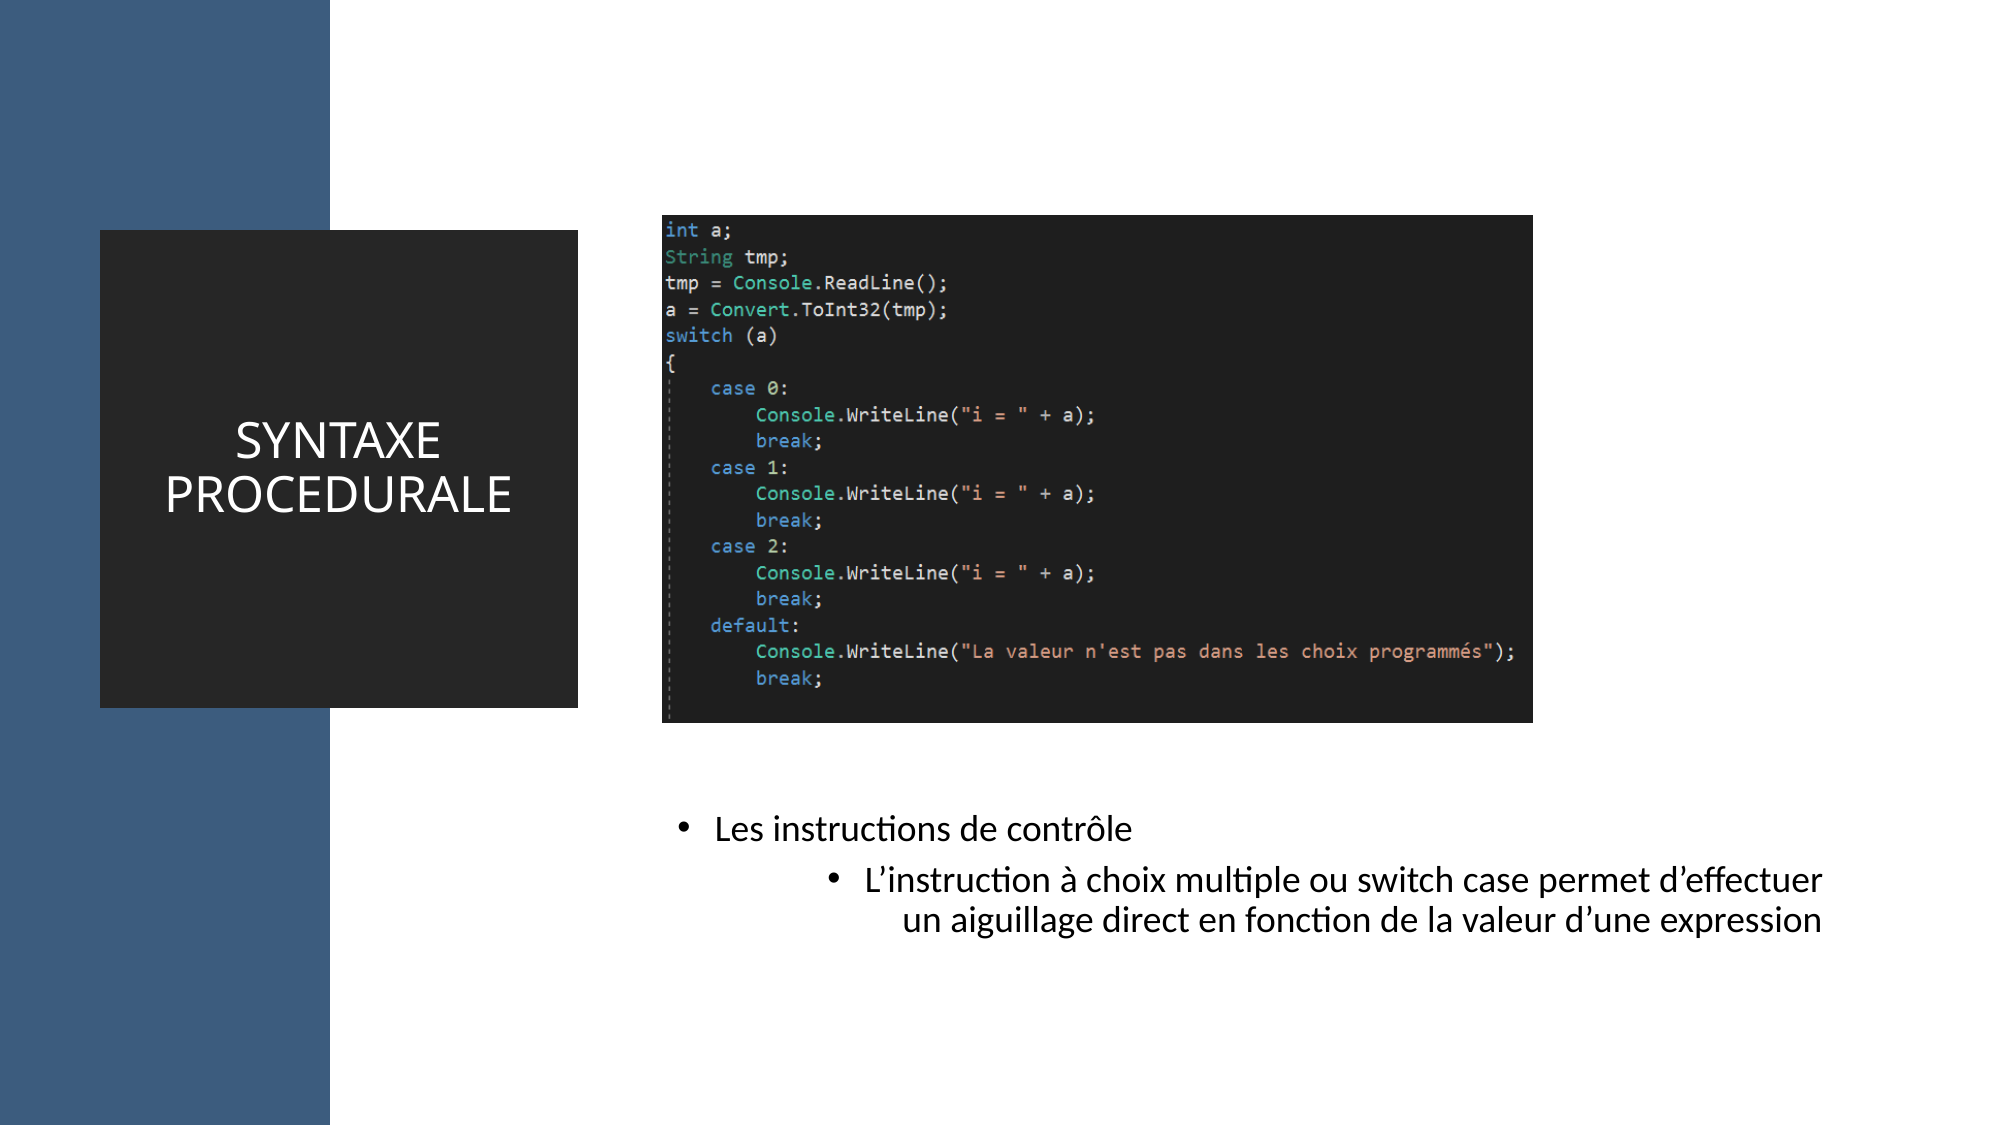

# SYNTAXE PROCEDURALE
Les instructions de contrôle
L’instruction à choix multiple ou switch case permet d’effectuer un aiguillage direct en fonction de la valeur d’une expression